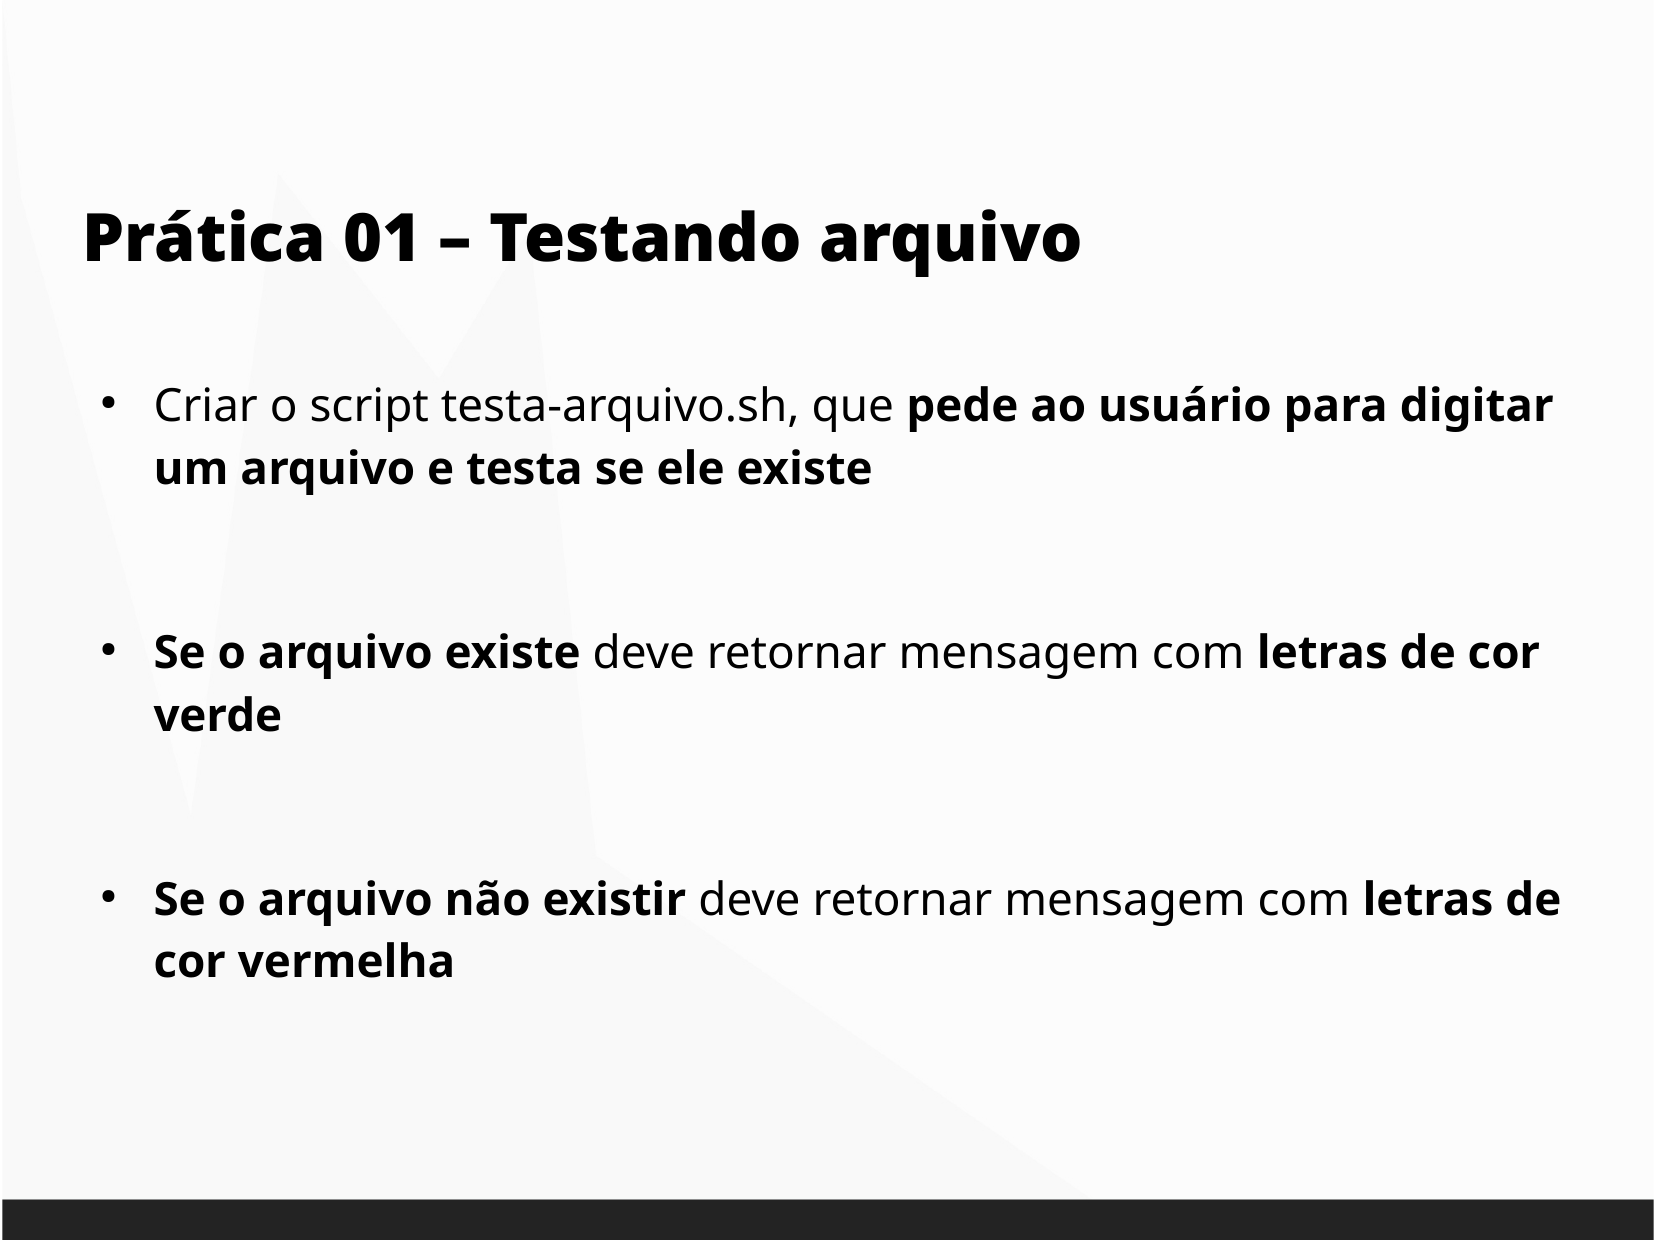

# Prática 01 – Testando arquivo
Criar o script testa-arquivo.sh, que pede ao usuário para digitar um arquivo e testa se ele existe
Se o arquivo existe deve retornar mensagem com letras de cor verde
Se o arquivo não existir deve retornar mensagem com letras de cor vermelha